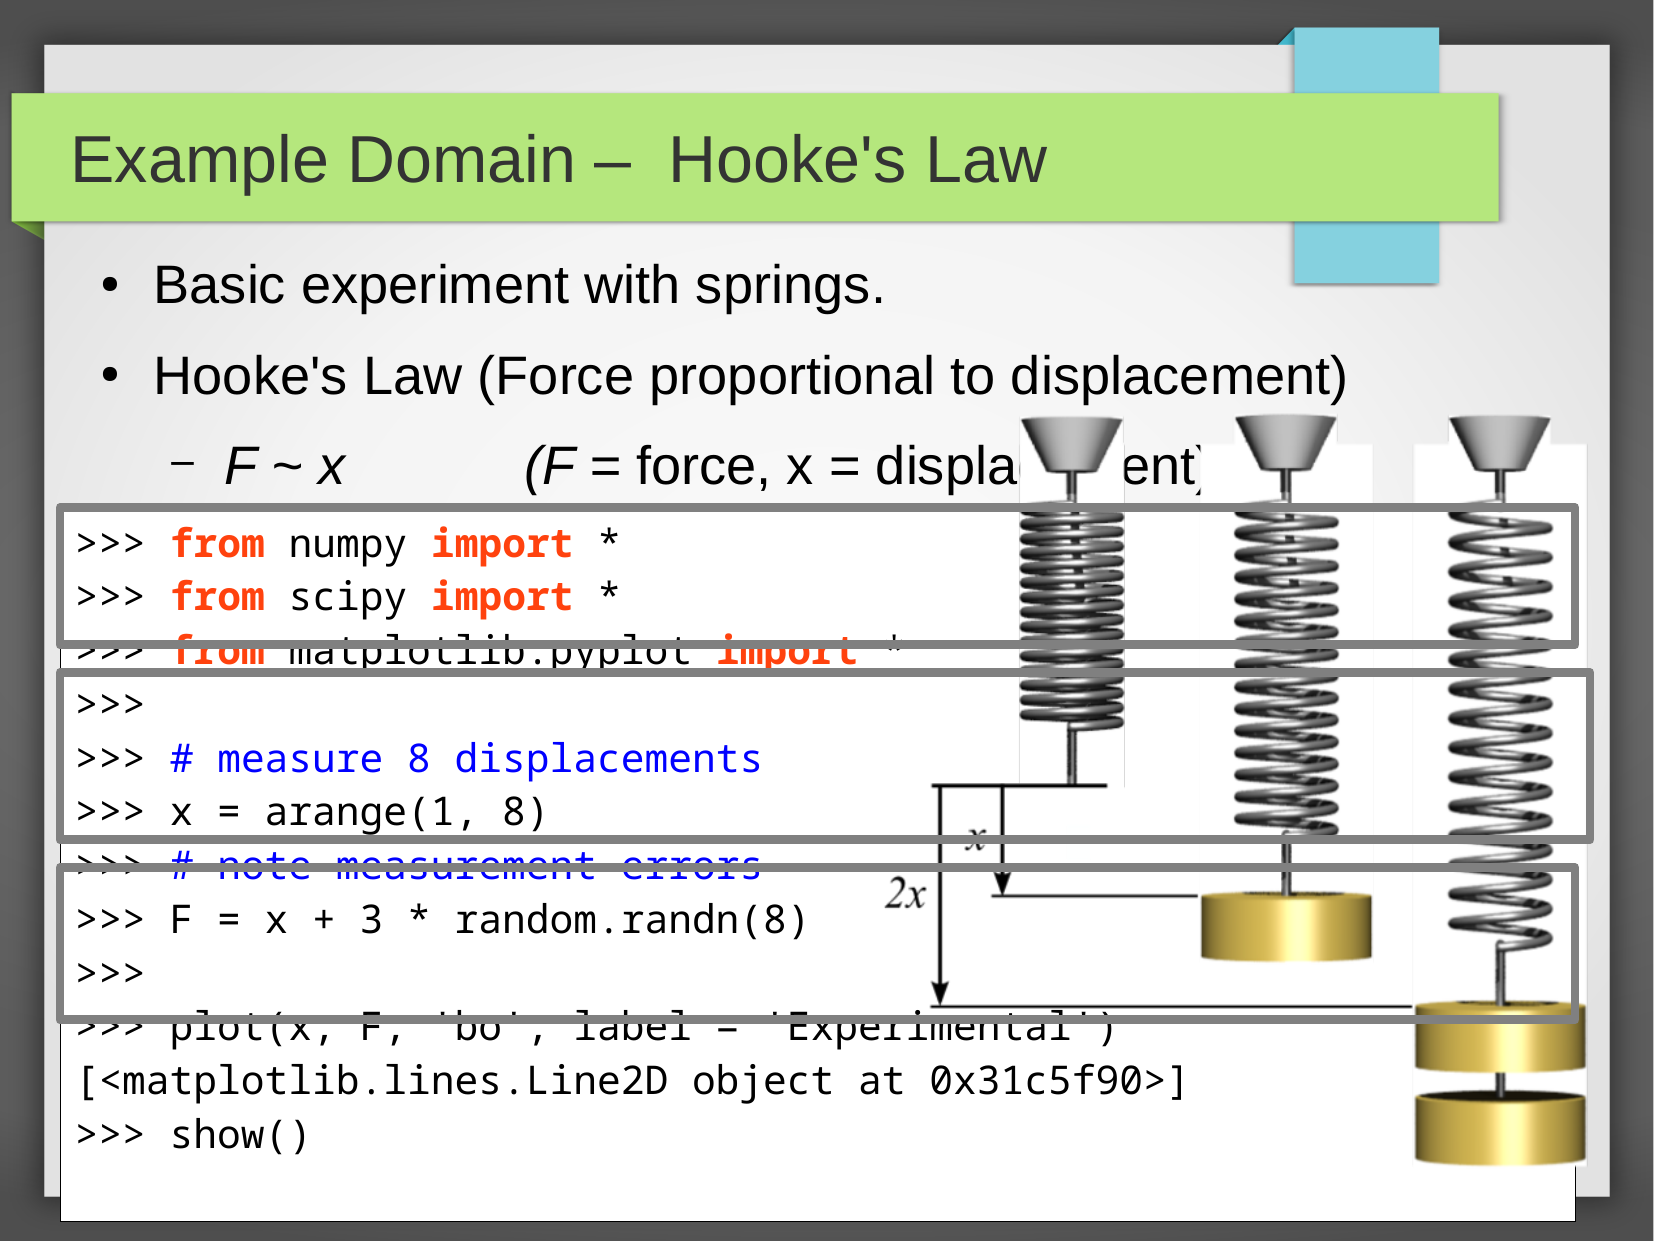

# Example Domain – Hooke's Law
Basic experiment with springs.
Hooke's Law (Force proportional to displacement)
F ~ x			(F = force, x = displacement)
>>> from numpy import *
>>> from scipy import *
>>> from matplotlib.pyplot import *
>>>
>>> # measure 8 displacements
>>> x = arange(1, 8)
>>> # note measurement errors
>>> F = x + 3 * random.randn(8)
>>>
>>> plot(x, F, 'bo', label = 'Experimental')
[<matplotlib.lines.Line2D object at 0x31c5f90>]
>>> show()